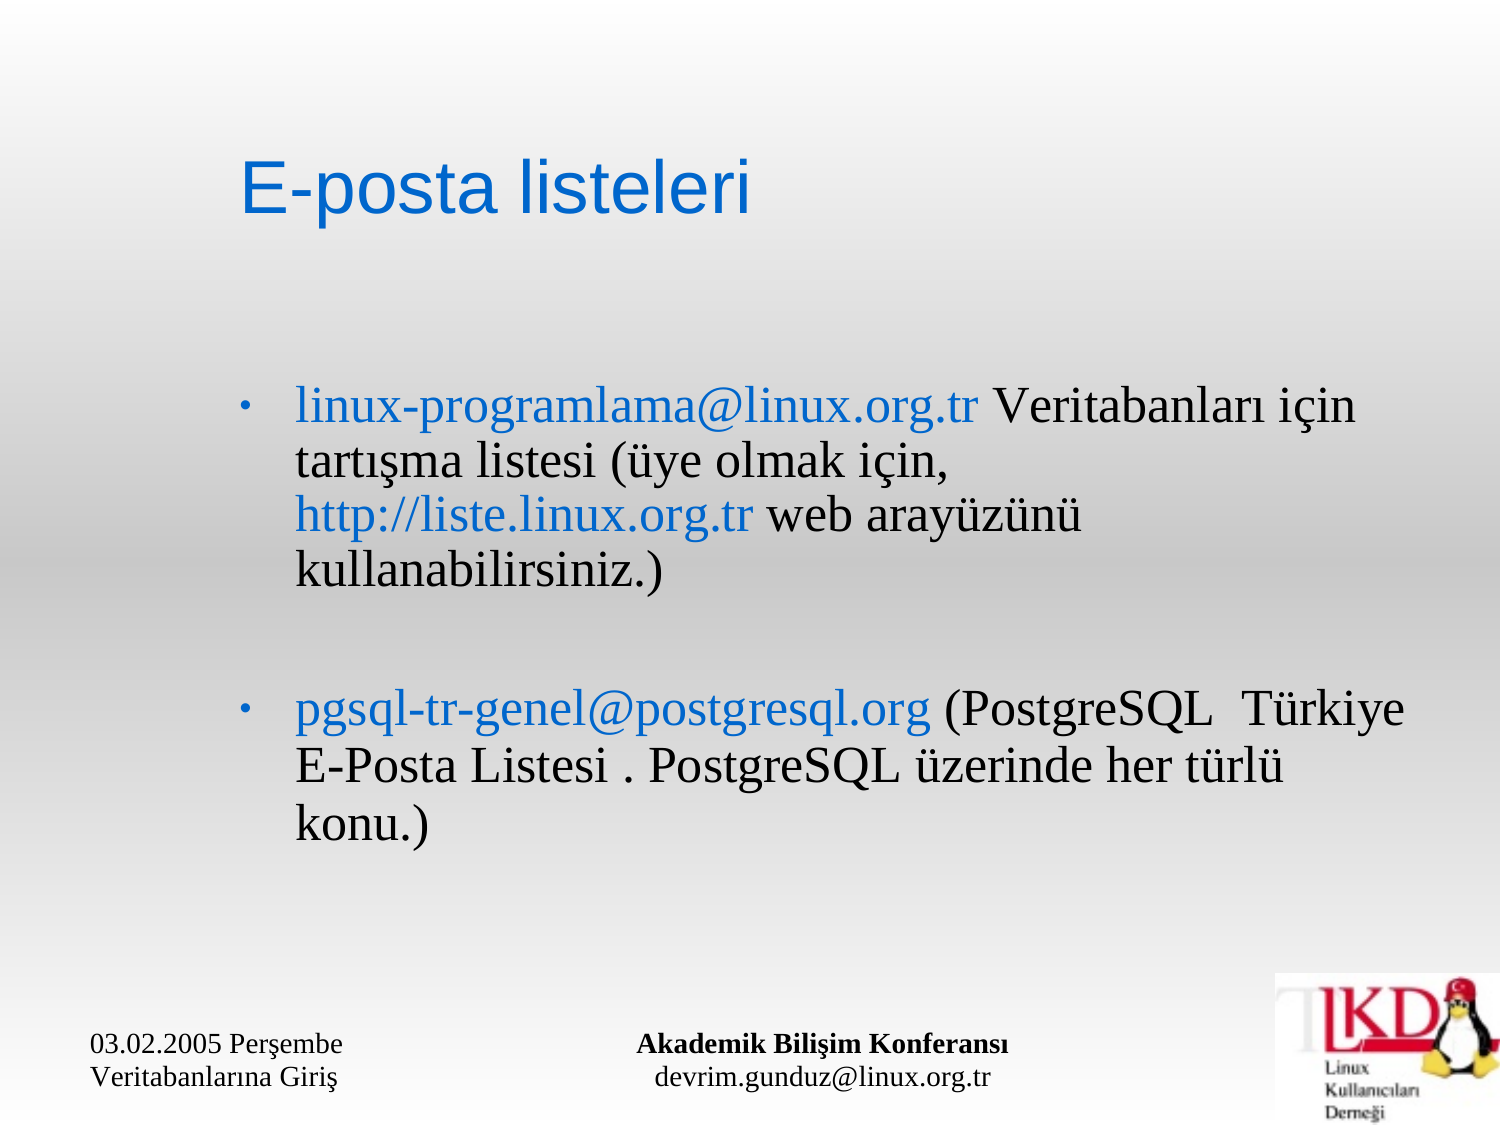

# E-posta listeleri
linux-programlama@linux.org.tr Veritabanları için tartışma listesi (üye olmak için, http://liste.linux.org.tr web arayüzünü kullanabilirsiniz.)
pgsql-tr-genel@postgresql.org (PostgreSQL Türkiye E-Posta Listesi . PostgreSQL üzerinde her türlü konu.)